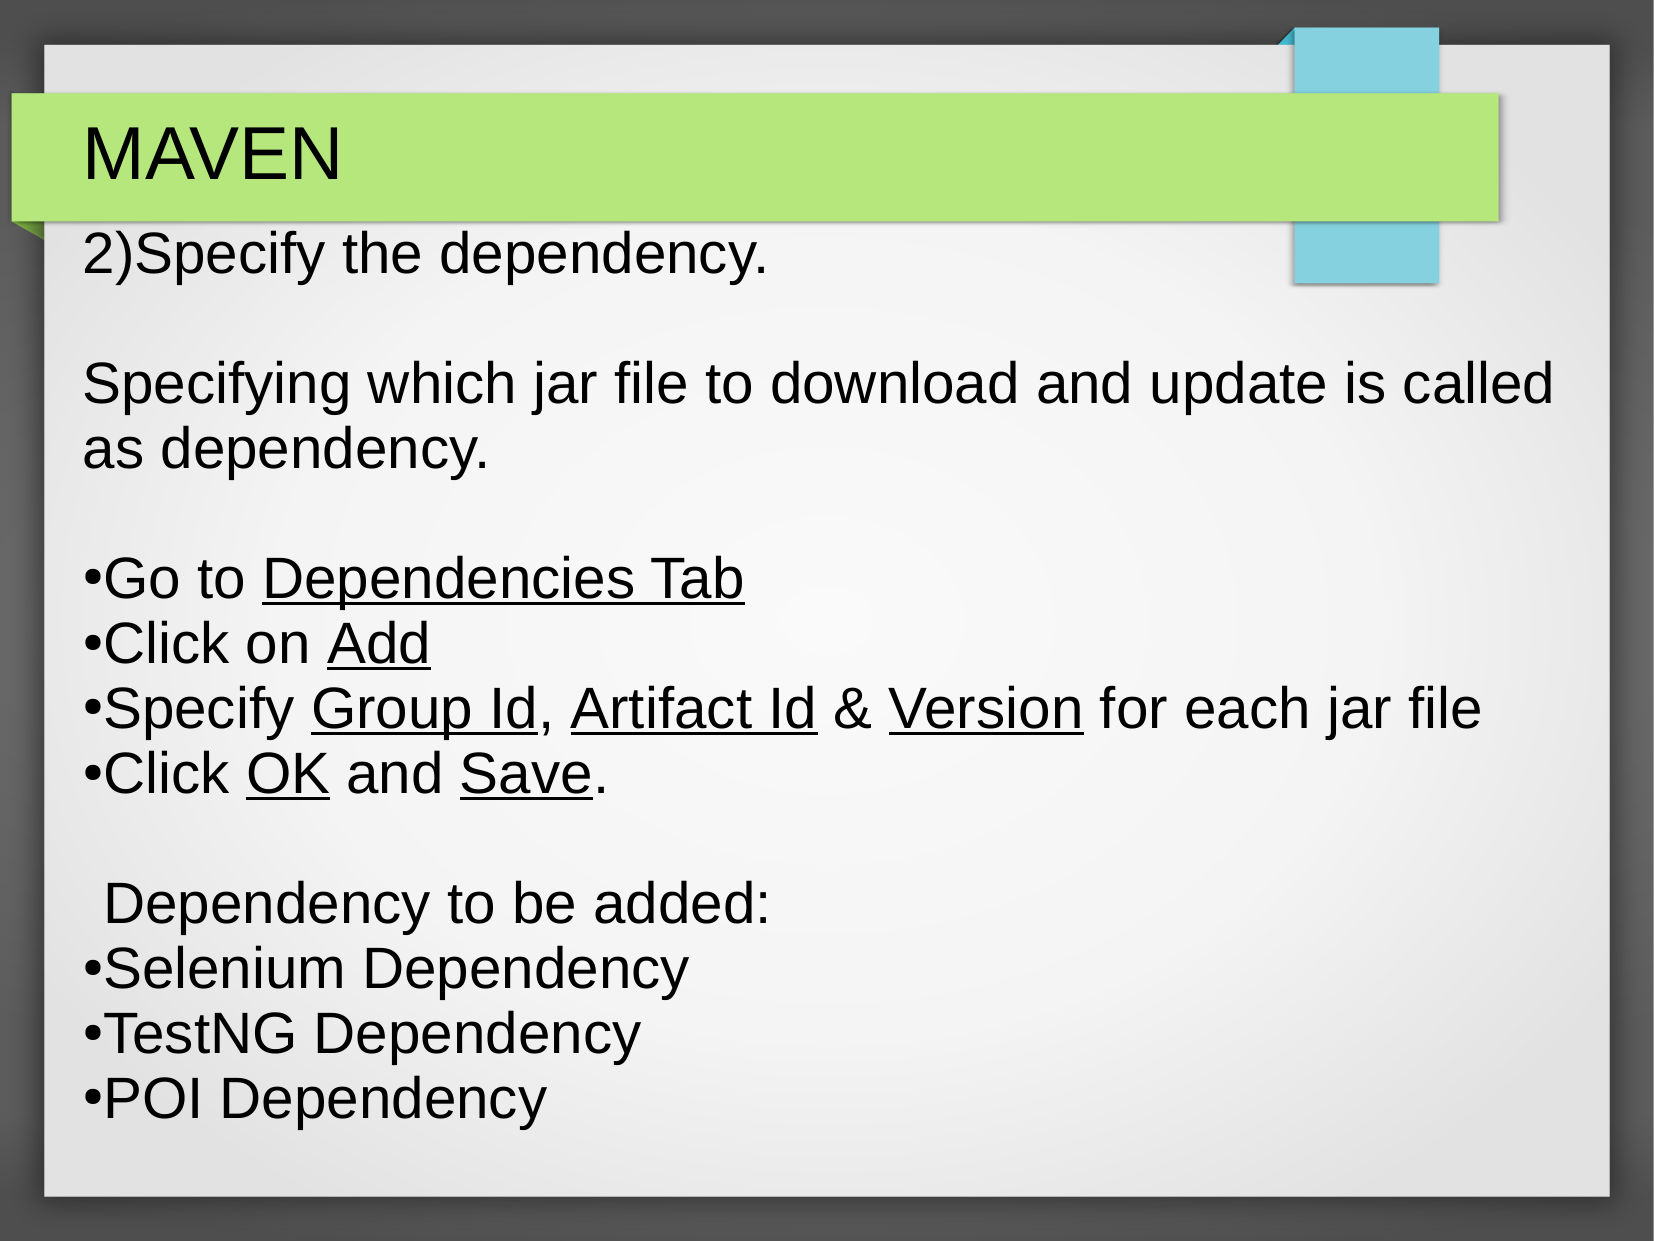

# MAVEN
2)Specify the dependency.
Specifying which jar file to download and update is called as dependency.
Go to Dependencies Tab
Click on Add
Specify Group Id, Artifact Id & Version for each jar file
Click OK and Save.
Dependency to be added:
Selenium Dependency
TestNG Dependency
POI Dependency